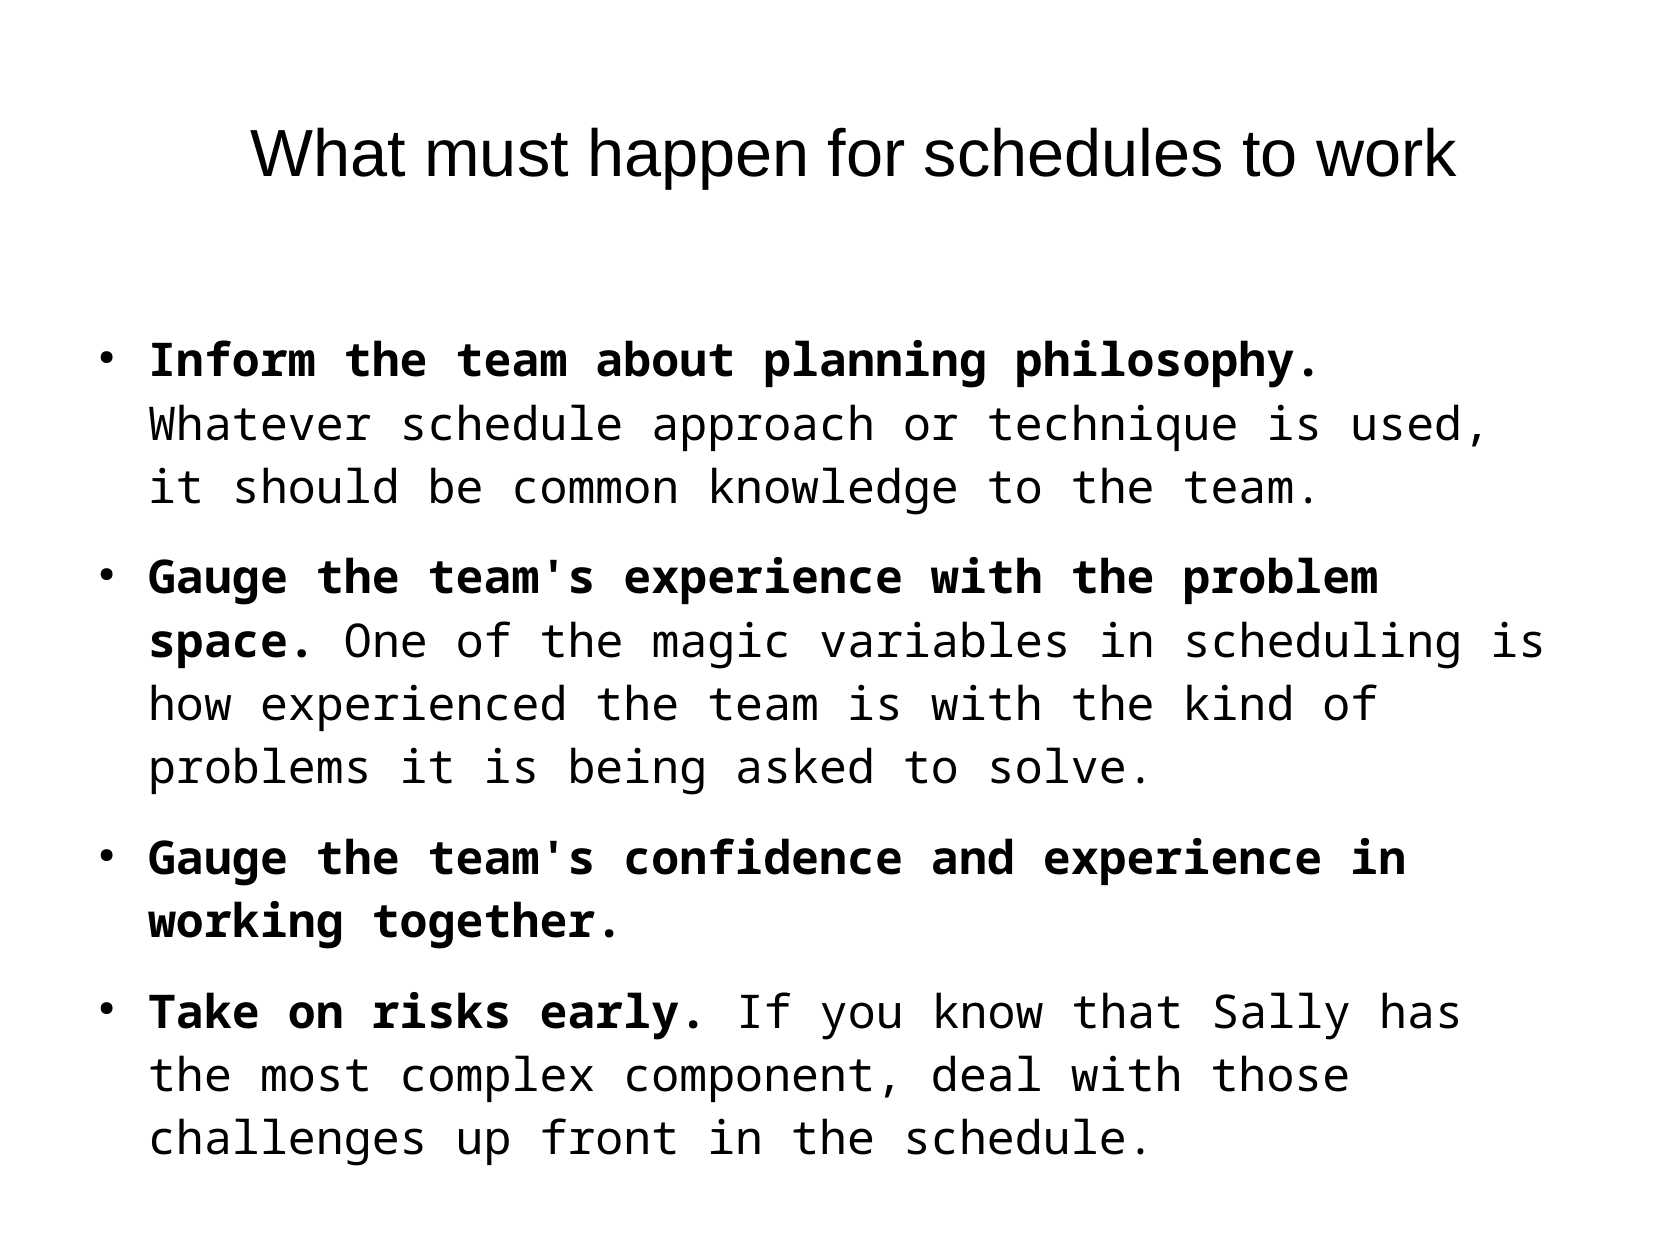

# What must happen for schedules to work
Inform the team about planning philosophy. Whatever schedule approach or technique is used, it should be common knowledge to the team.
Gauge the team's experience with the problem space. One of the magic variables in scheduling is how experienced the team is with the kind of problems it is being asked to solve.
Gauge the team's confidence and experience in working together.
Take on risks early. If you know that Sally has the most complex component, deal with those challenges up front in the schedule.